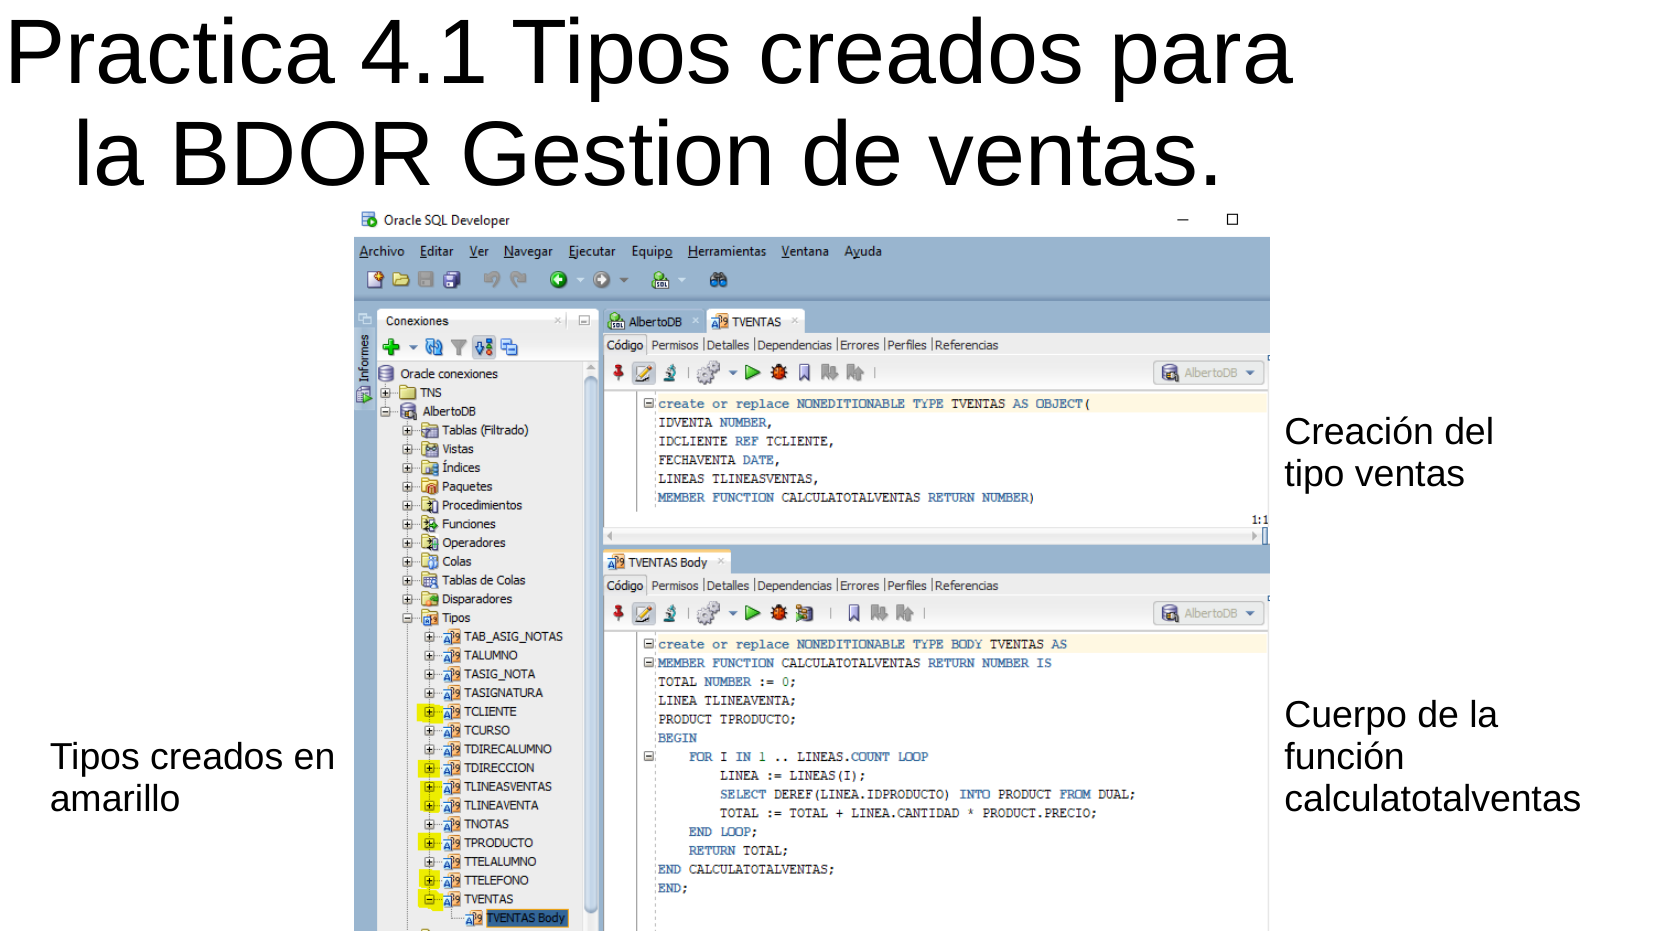

# Practica 4.1 Tipos creados para la BDOR Gestion de ventas.
Creación del tipo ventas
Cuerpo de la función calculatotalventas
Tipos creados en amarillo